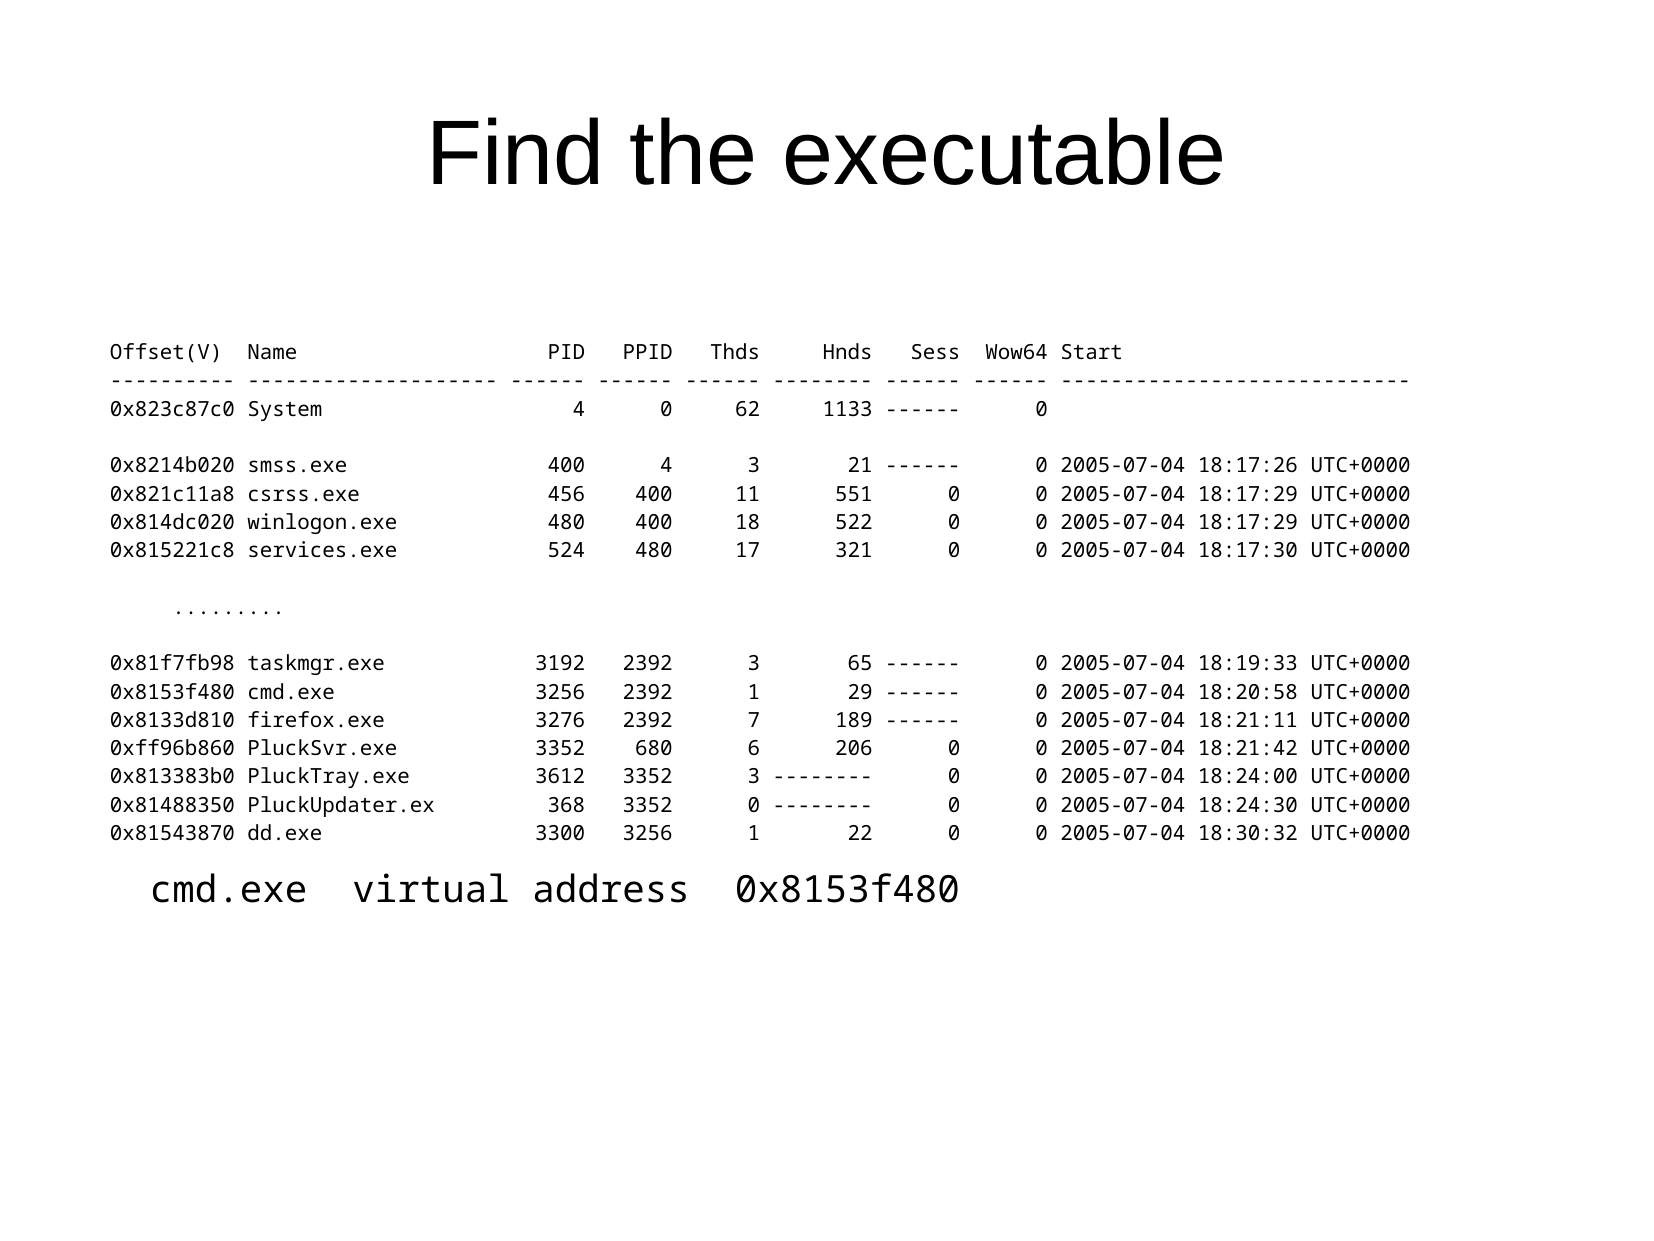

# Find the executable
Offset(V) Name PID PPID Thds Hnds Sess Wow64 Start
---------- -------------------- ------ ------ ------ -------- ------ ------ ----------------------------
0x823c87c0 System 4 0 62 1133 ------ 0
0x8214b020 smss.exe 400 4 3 21 ------ 0 2005-07-04 18:17:26 UTC+0000
0x821c11a8 csrss.exe 456 400 11 551 0 0 2005-07-04 18:17:29 UTC+0000
0x814dc020 winlogon.exe 480 400 18 522 0 0 2005-07-04 18:17:29 UTC+0000
0x815221c8 services.exe 524 480 17 321 0 0 2005-07-04 18:17:30 UTC+0000
 .........
0x81f7fb98 taskmgr.exe 3192 2392 3 65 ------ 0 2005-07-04 18:19:33 UTC+0000
0x8153f480 cmd.exe 3256 2392 1 29 ------ 0 2005-07-04 18:20:58 UTC+0000
0x8133d810 firefox.exe 3276 2392 7 189 ------ 0 2005-07-04 18:21:11 UTC+0000
0xff96b860 PluckSvr.exe 3352 680 6 206 0 0 2005-07-04 18:21:42 UTC+0000
0x813383b0 PluckTray.exe 3612 3352 3 -------- 0 0 2005-07-04 18:24:00 UTC+0000
0x81488350 PluckUpdater.ex 368 3352 0 -------- 0 0 2005-07-04 18:24:30 UTC+0000
0x81543870 dd.exe 3300 3256 1 22 0 0 2005-07-04 18:30:32 UTC+0000
cmd.exe virtual address 0x8153f480